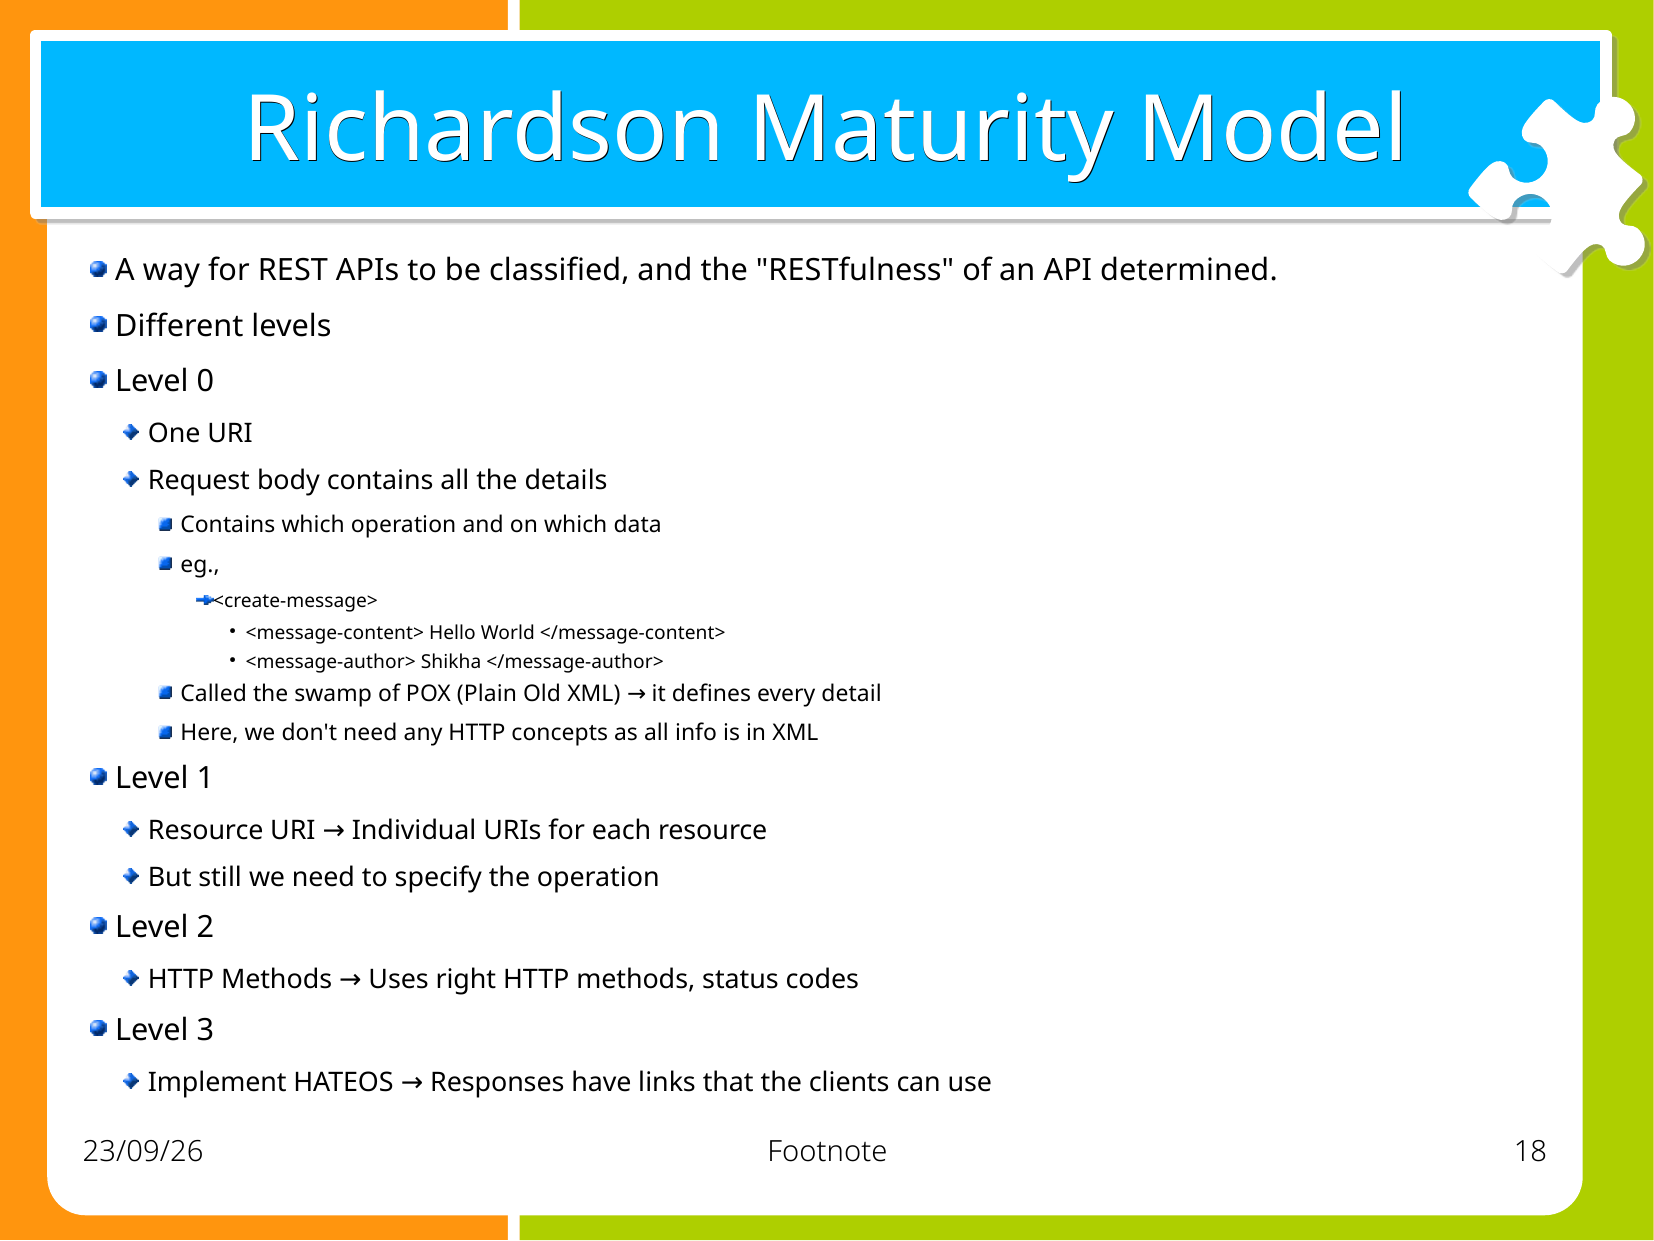

# Richardson Maturity Model
A way for REST APIs to be classified, and the "RESTfulness" of an API determined.
Different levels
Level 0
One URI
Request body contains all the details
Contains which operation and on which data
eg.,
<create-message>
<message-content> Hello World </message-content>
<message-author> Shikha </message-author>
Called the swamp of POX (Plain Old XML) → it defines every detail
Here, we don't need any HTTP concepts as all info is in XML
Level 1
Resource URI → Individual URIs for each resource
But still we need to specify the operation
Level 2
HTTP Methods → Uses right HTTP methods, status codes
Level 3
Implement HATEOS → Responses have links that the clients can use
Footnote
18